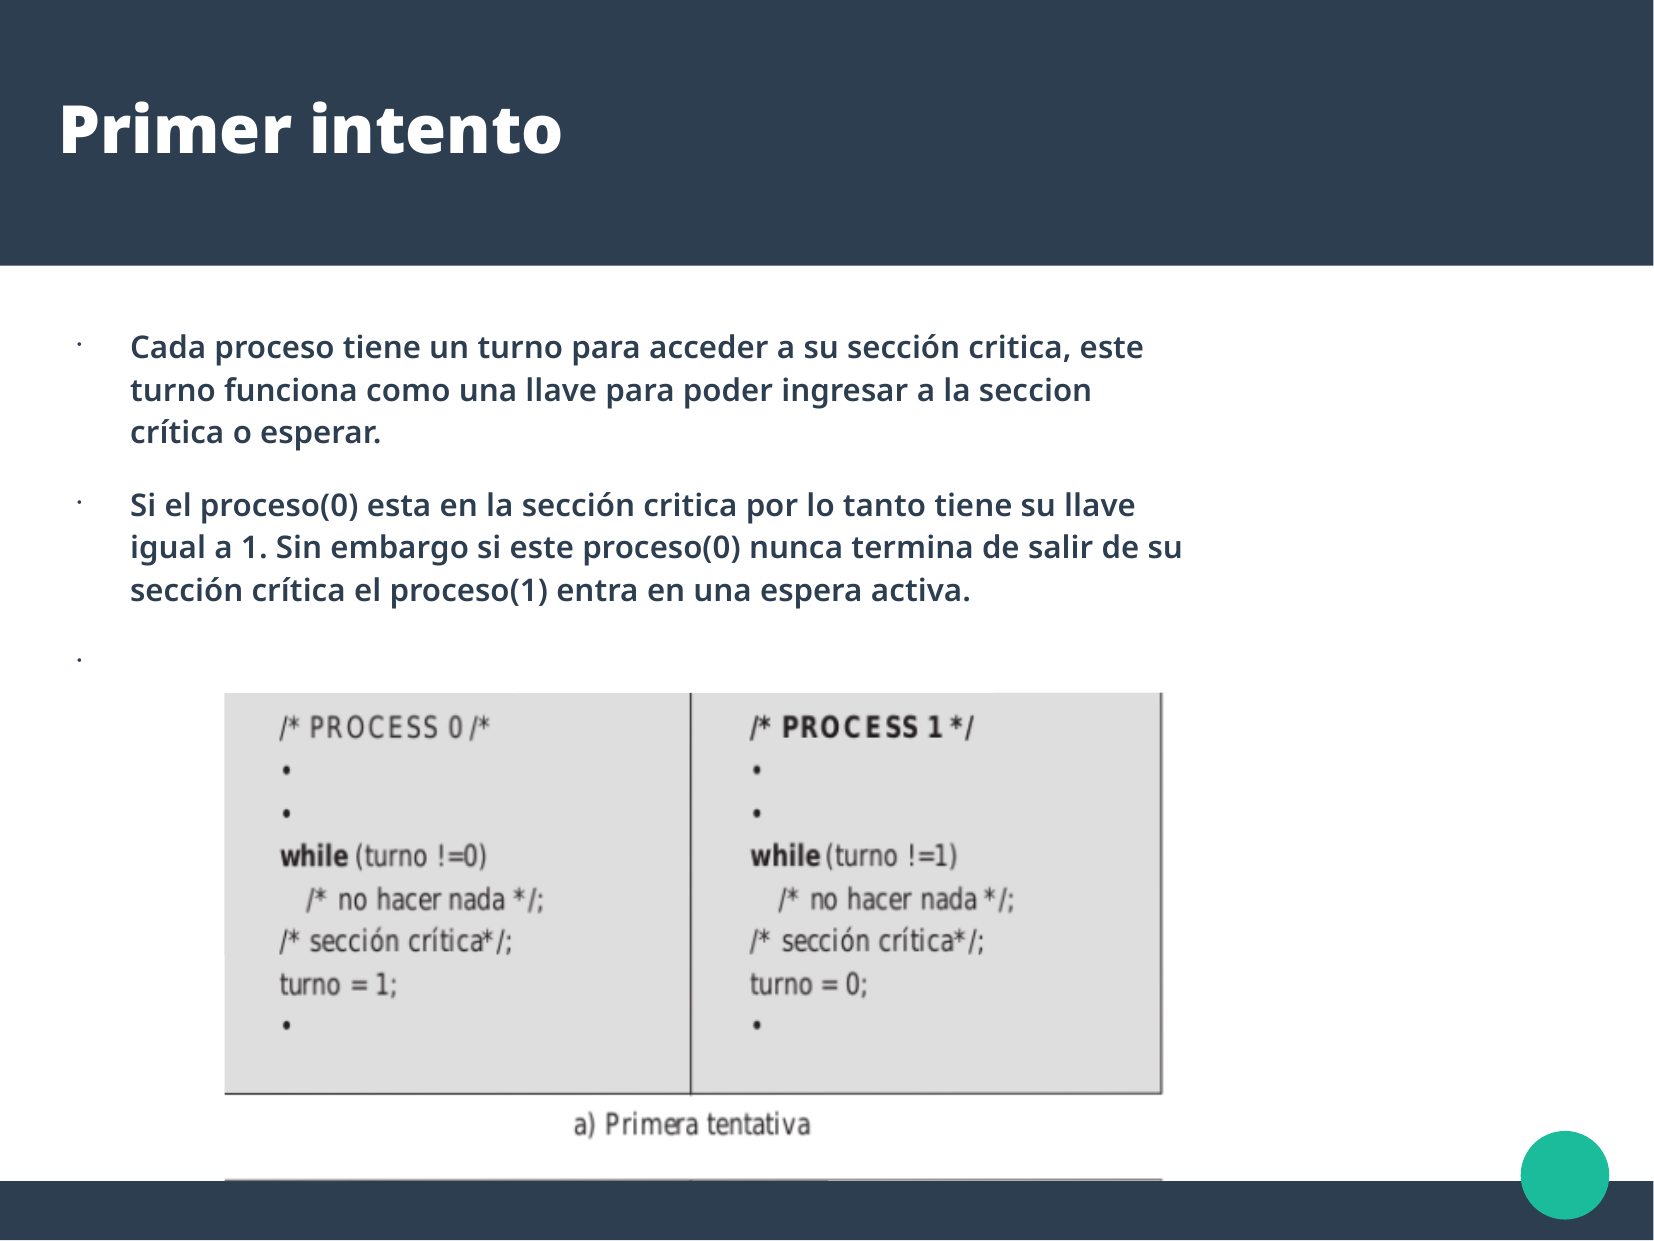

# Primer intento
Cada proceso tiene un turno para acceder a su sección critica, este turno funciona como una llave para poder ingresar a la seccion crítica o esperar.
Si el proceso(0) esta en la sección critica por lo tanto tiene su llave igual a 1. Sin embargo si este proceso(0) nunca termina de salir de su sección crítica el proceso(1) entra en una espera activa.